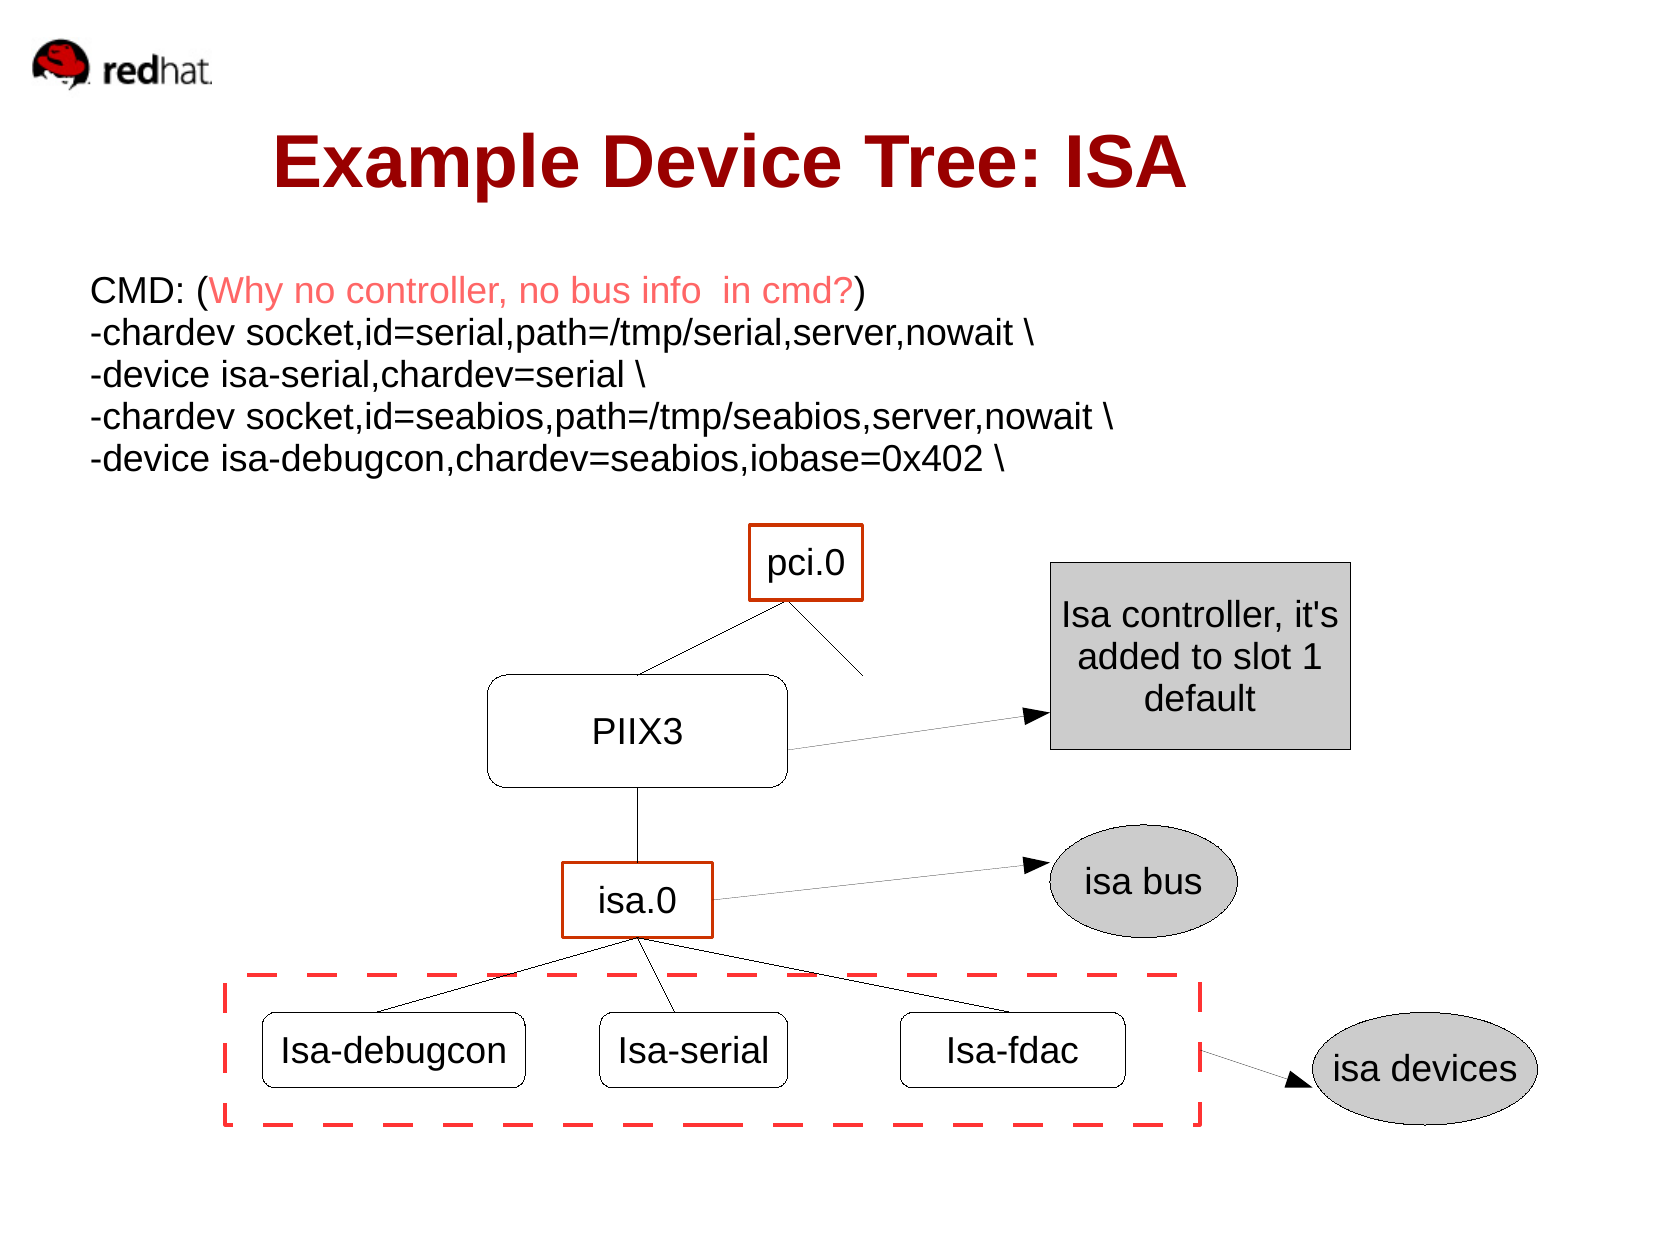

Example Device Tree: ISA
CMD: (Why no controller, no bus info in cmd?)
-chardev socket,id=serial,path=/tmp/serial,server,nowait \
-device isa-serial,chardev=serial \
-chardev socket,id=seabios,path=/tmp/seabios,server,nowait \
-device isa-debugcon,chardev=seabios,iobase=0x402 \
pci.0
Isa controller, it's
added to slot 1
default
PIIX3
isa bus
isa.0
Isa-debugcon
Isa-serial
Isa-fdac
isa devices